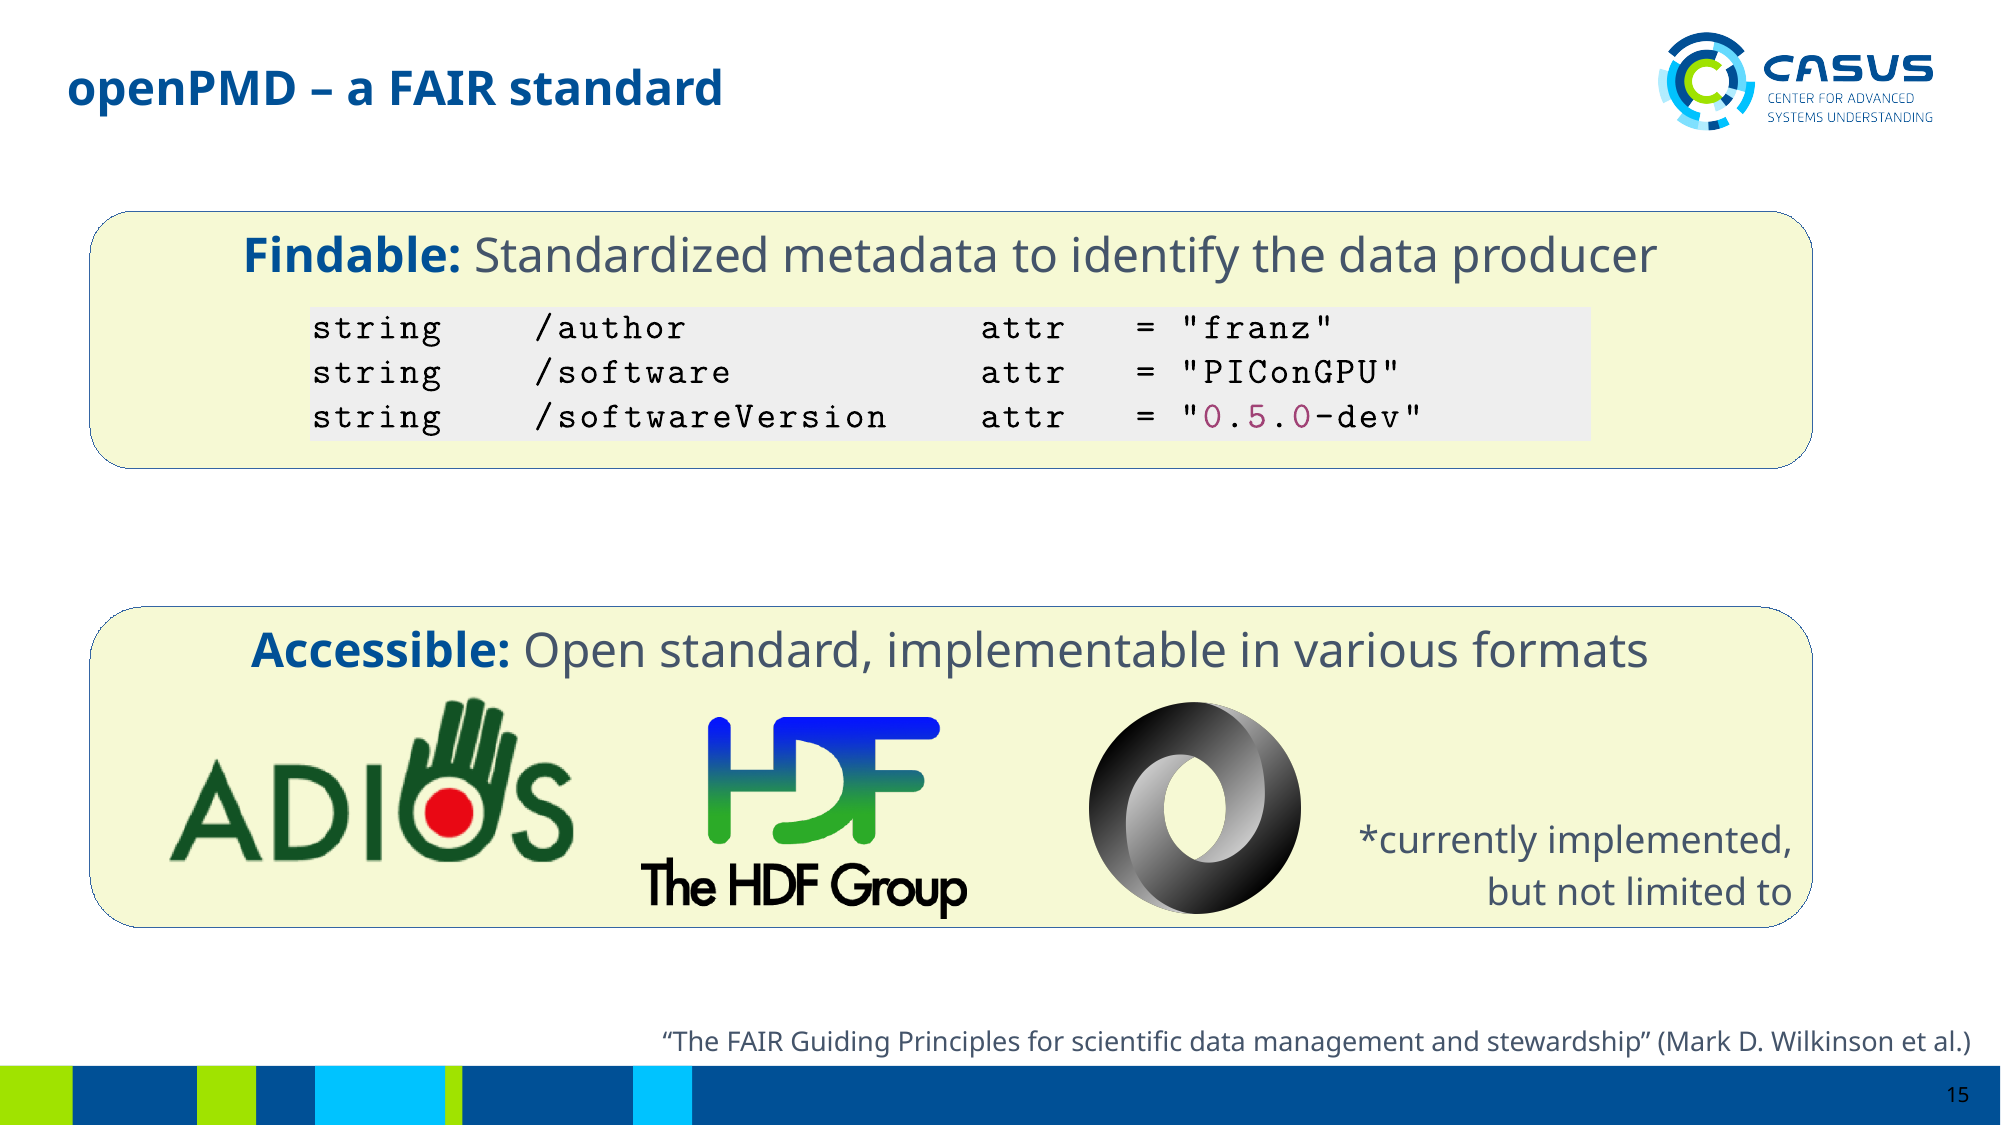

# openPMD – a FAIR standard
Findable: Standardized metadata to identify the data producer
Accessible: Open standard, implementable in various formats
*currently implemented,
but not limited to
“The FAIR Guiding Principles for scientific data management and stewardship” (Mark D. Wilkinson et al.)
15